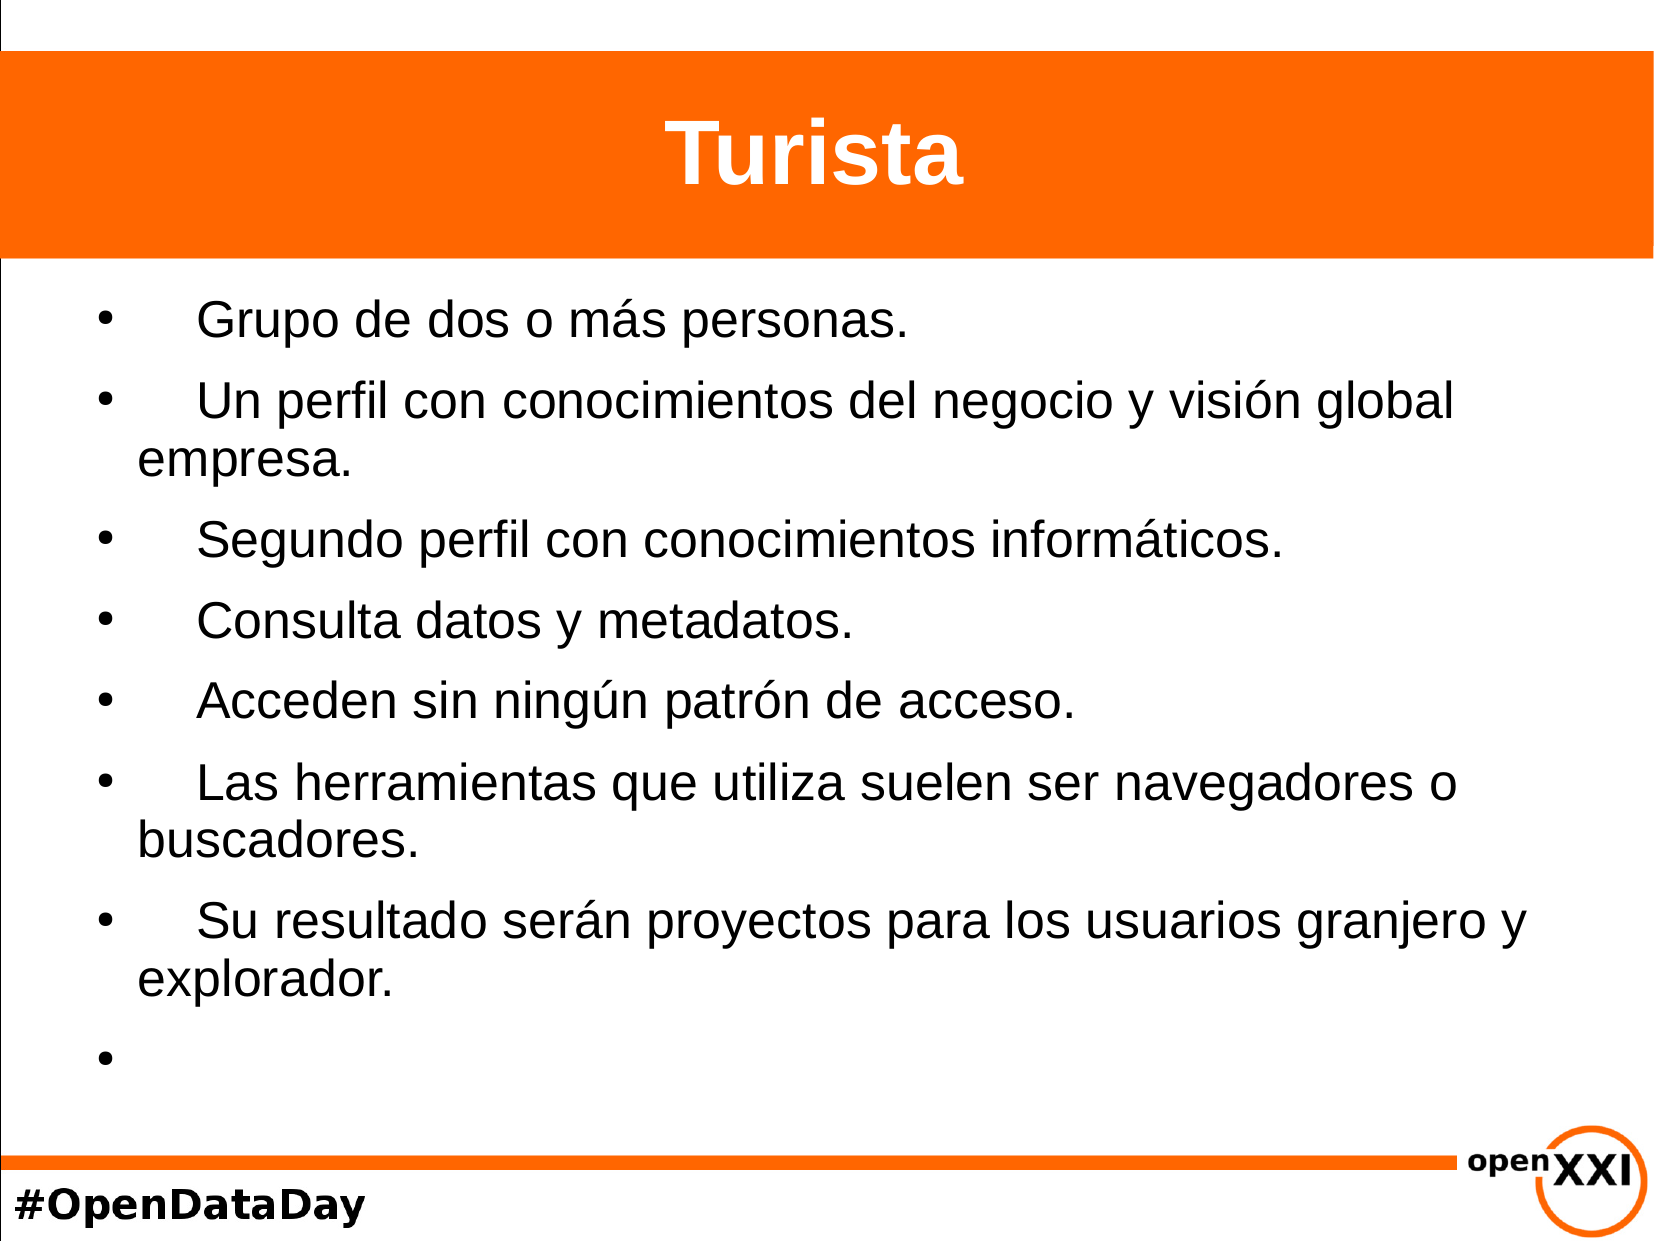

# Turista
 Grupo de dos o más personas.
 Un perfil con conocimientos del negocio y visión global empresa.
 Segundo perfil con conocimientos informáticos.
 Consulta datos y metadatos.
 Acceden sin ningún patrón de acceso.
 Las herramientas que utiliza suelen ser navegadores o buscadores.
 Su resultado serán proyectos para los usuarios granjero y explorador.